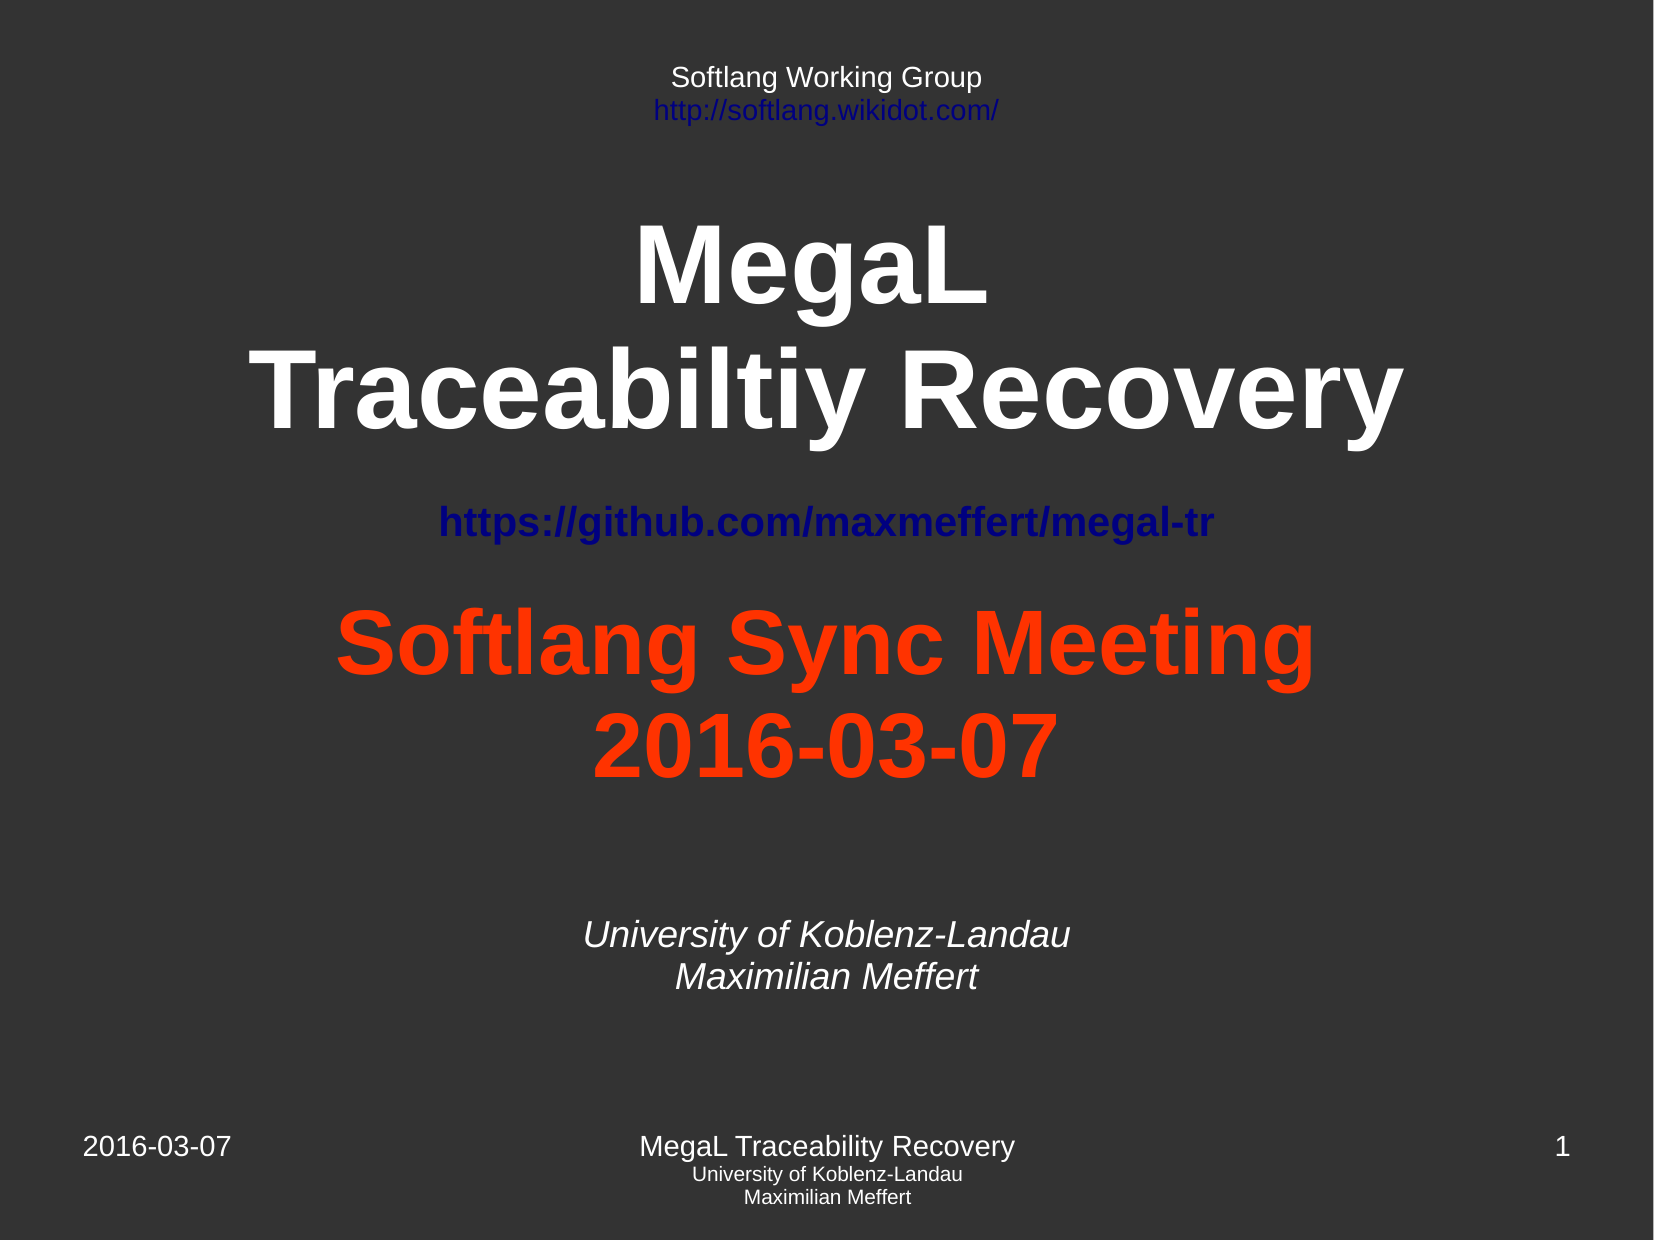

# Softlang Working Group
http://softlang.wikidot.com/
MegaL
Traceabiltiy Recovery
https://github.com/maxmeffert/megal-tr
Softlang Sync Meeting
2016-03-07
University of Koblenz-Landau
Maximilian Meffert
2016-03-07
MegaL Traceability Recovery
1